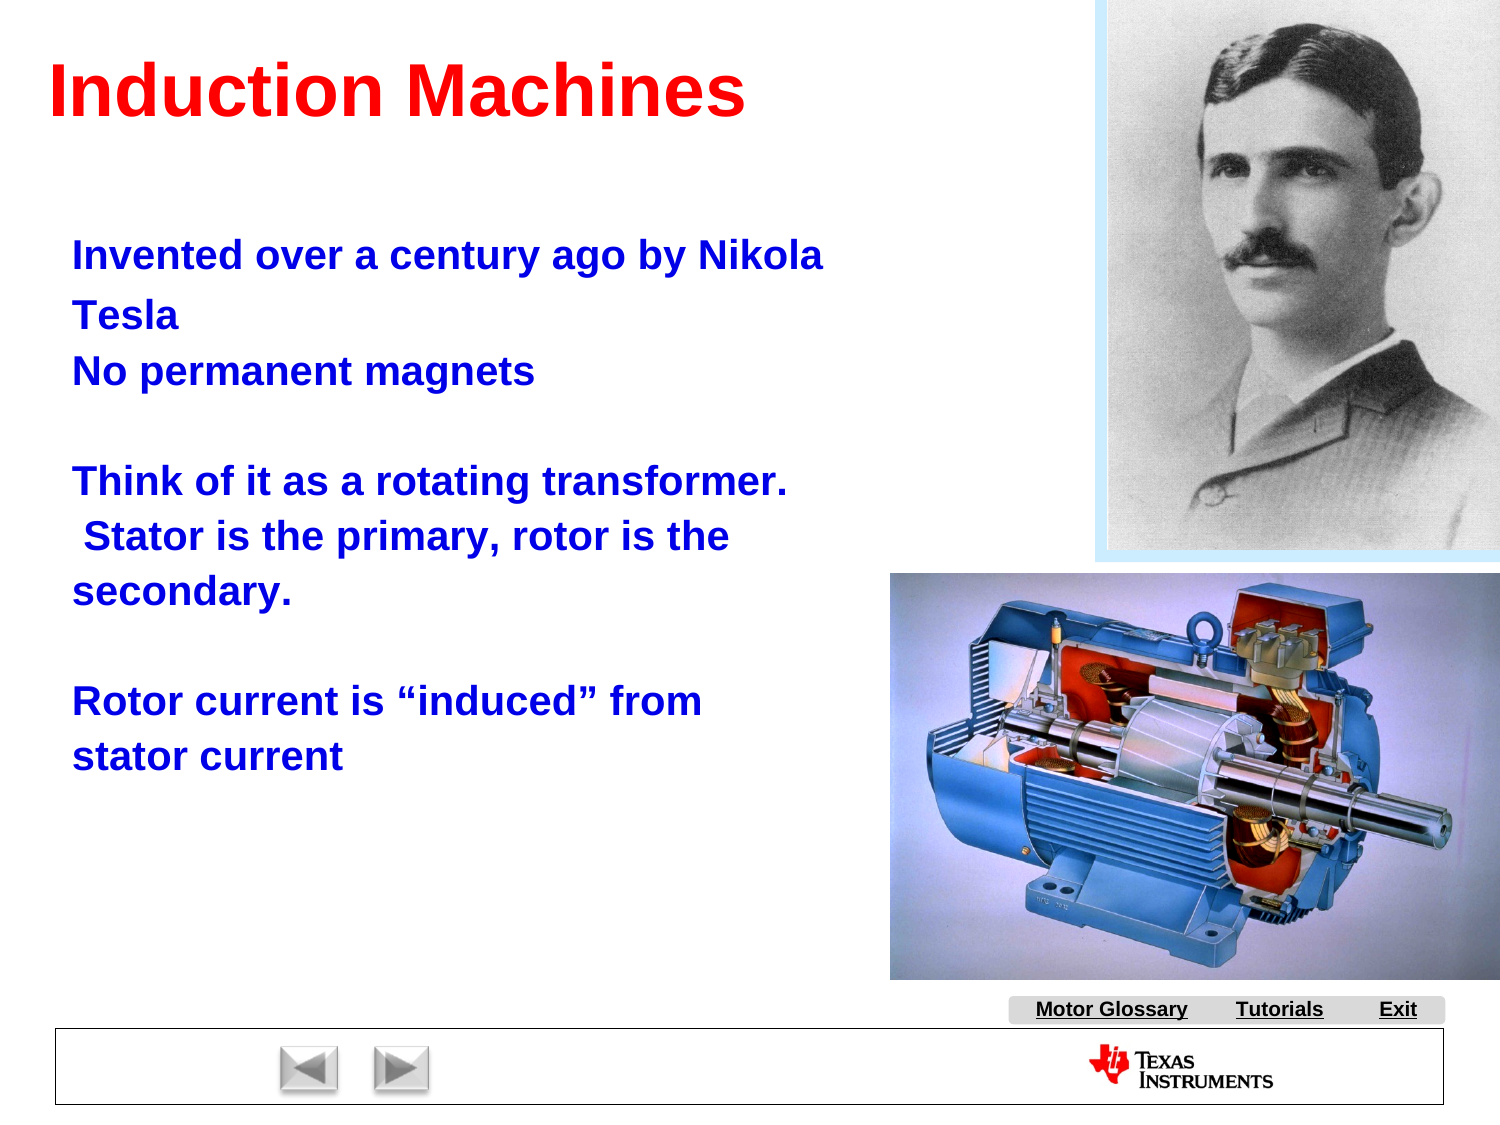

Induction Machines
Invented over a century ago by Nikola Tesla
No permanent magnets
Think of it as a rotating transformer. Stator is the primary, rotor is the secondary.
Rotor current is “induced” from stator current